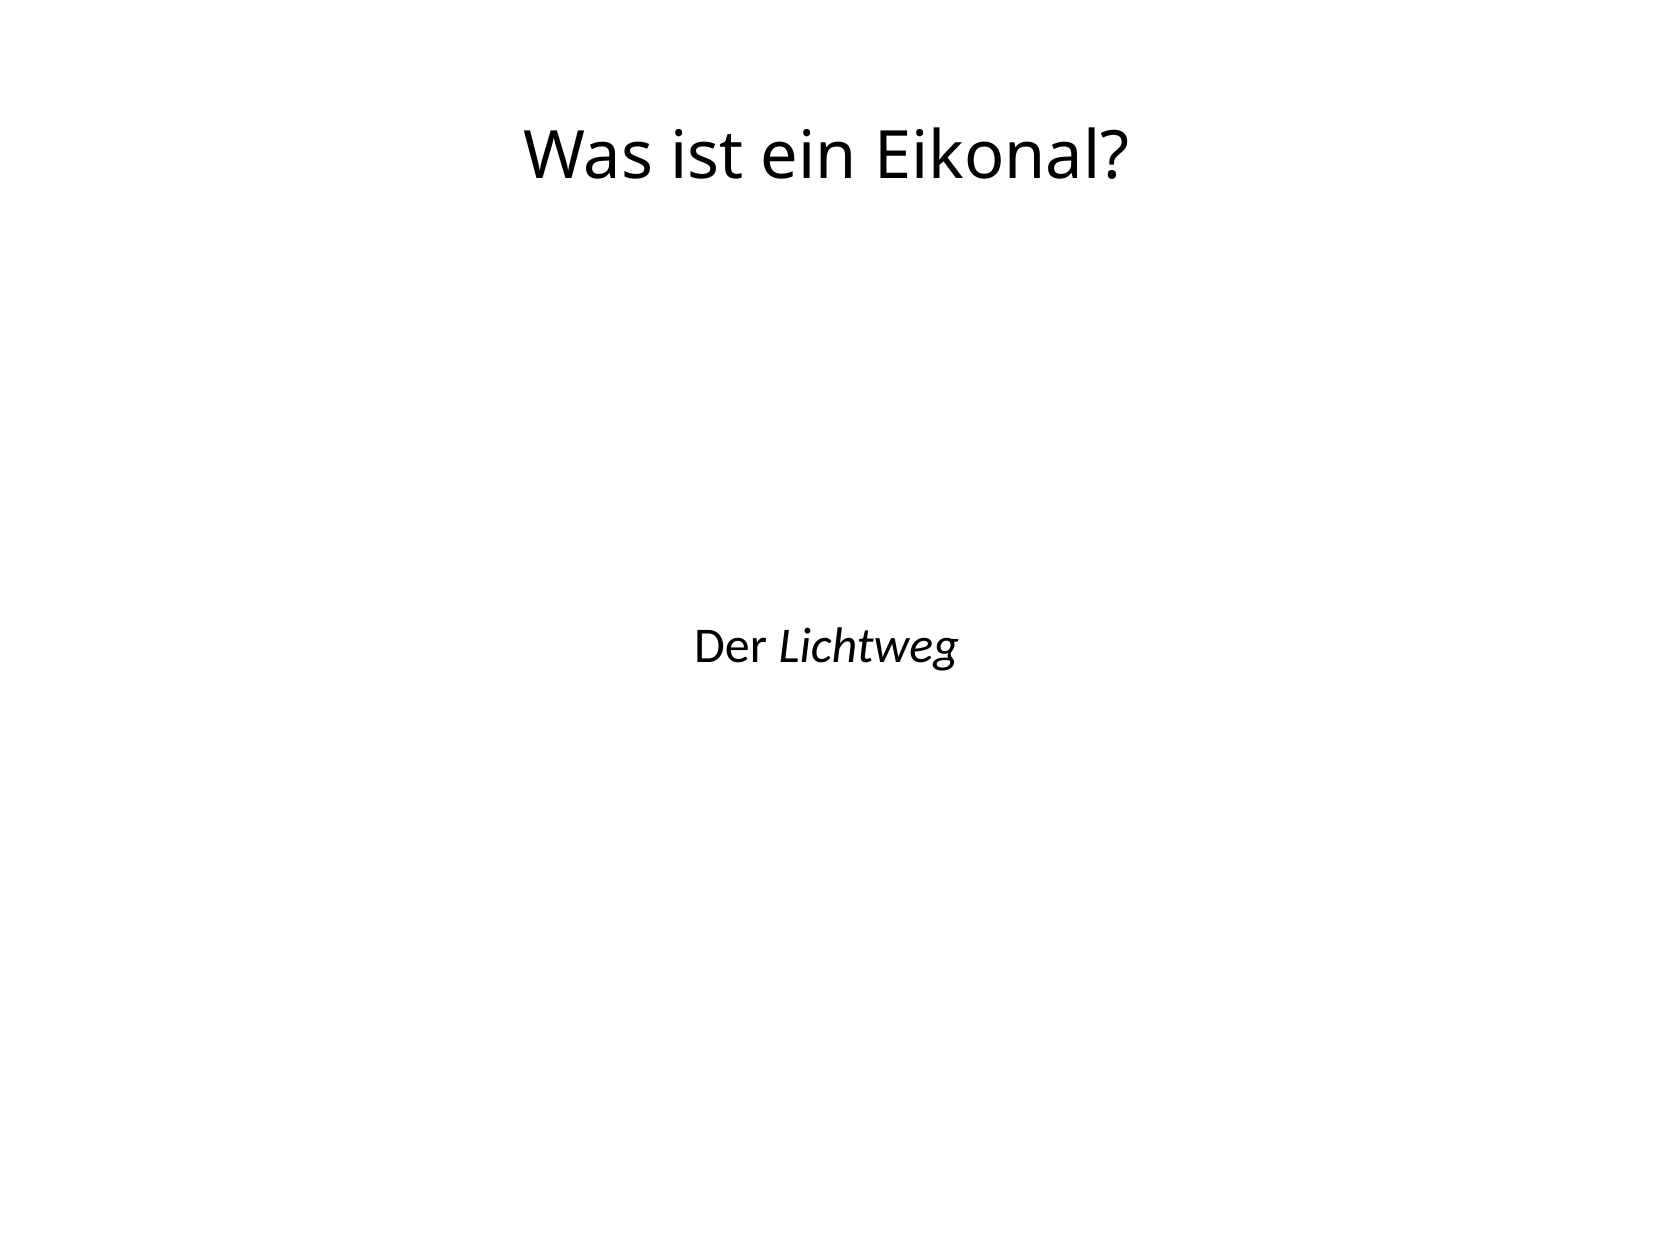

# Was ist ein Eikonal?
Der Lichtweg